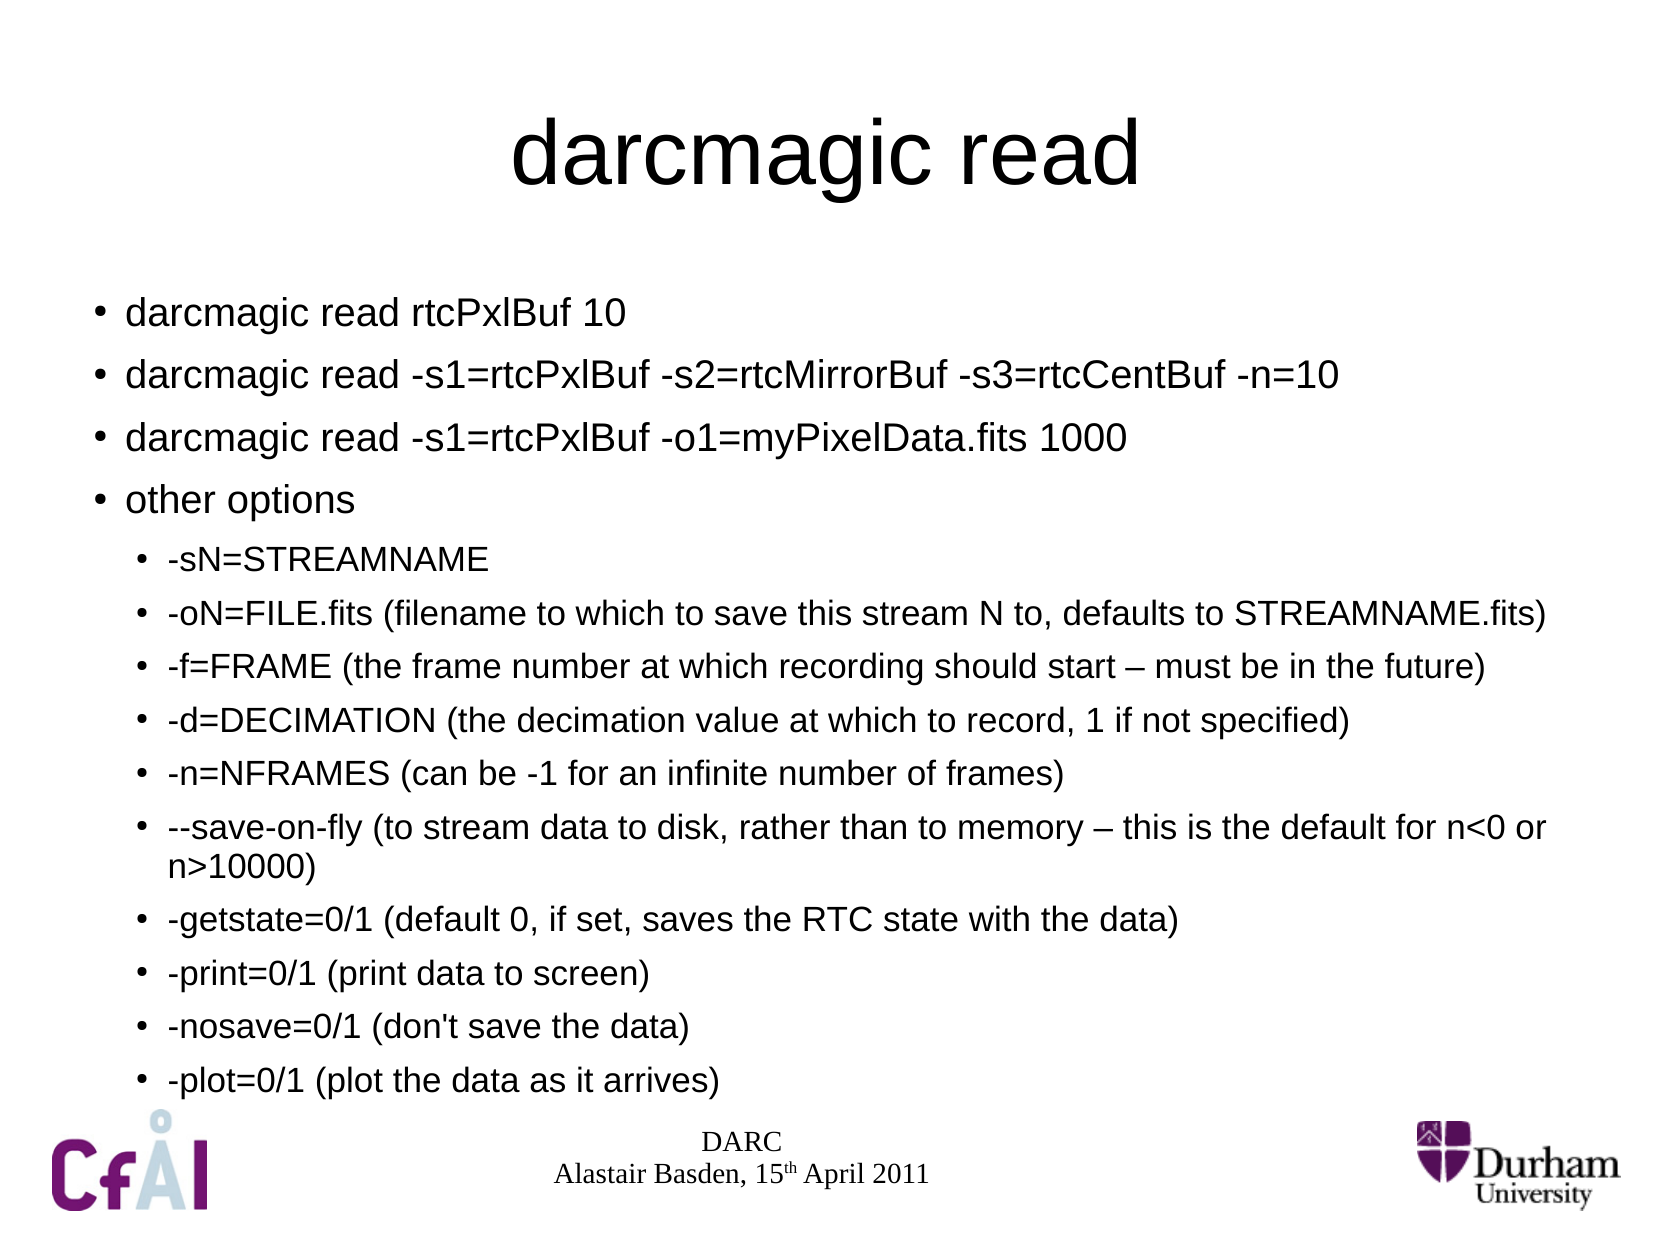

# darcmagic read
darcmagic read rtcPxlBuf 10
darcmagic read -s1=rtcPxlBuf -s2=rtcMirrorBuf -s3=rtcCentBuf -n=10
darcmagic read -s1=rtcPxlBuf -o1=myPixelData.fits 1000
other options
-sN=STREAMNAME
-oN=FILE.fits (filename to which to save this stream N to, defaults to STREAMNAME.fits)
-f=FRAME (the frame number at which recording should start – must be in the future)
-d=DECIMATION (the decimation value at which to record, 1 if not specified)
-n=NFRAMES (can be -1 for an infinite number of frames)
--save-on-fly (to stream data to disk, rather than to memory – this is the default for n<0 or n>10000)
-getstate=0/1 (default 0, if set, saves the RTC state with the data)
-print=0/1 (print data to screen)
-nosave=0/1 (don't save the data)
-plot=0/1 (plot the data as it arrives)